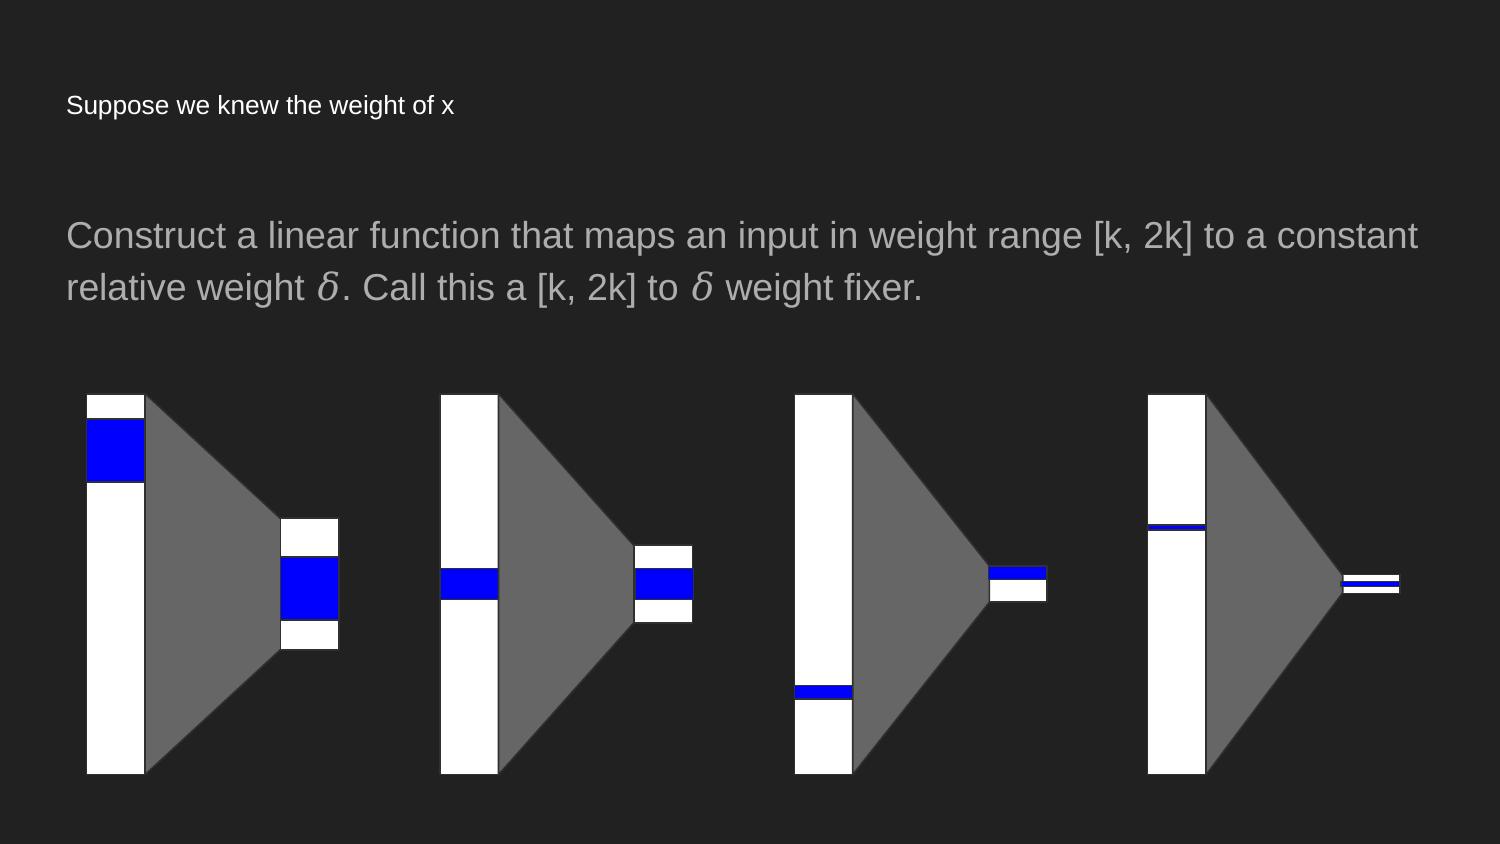

# Suppose we knew the weight of x
Construct a linear function that maps an input in weight range [k, 2k] to a constant relative weight 𝛿. Call this a [k, 2k] to 𝛿 weight fixer.